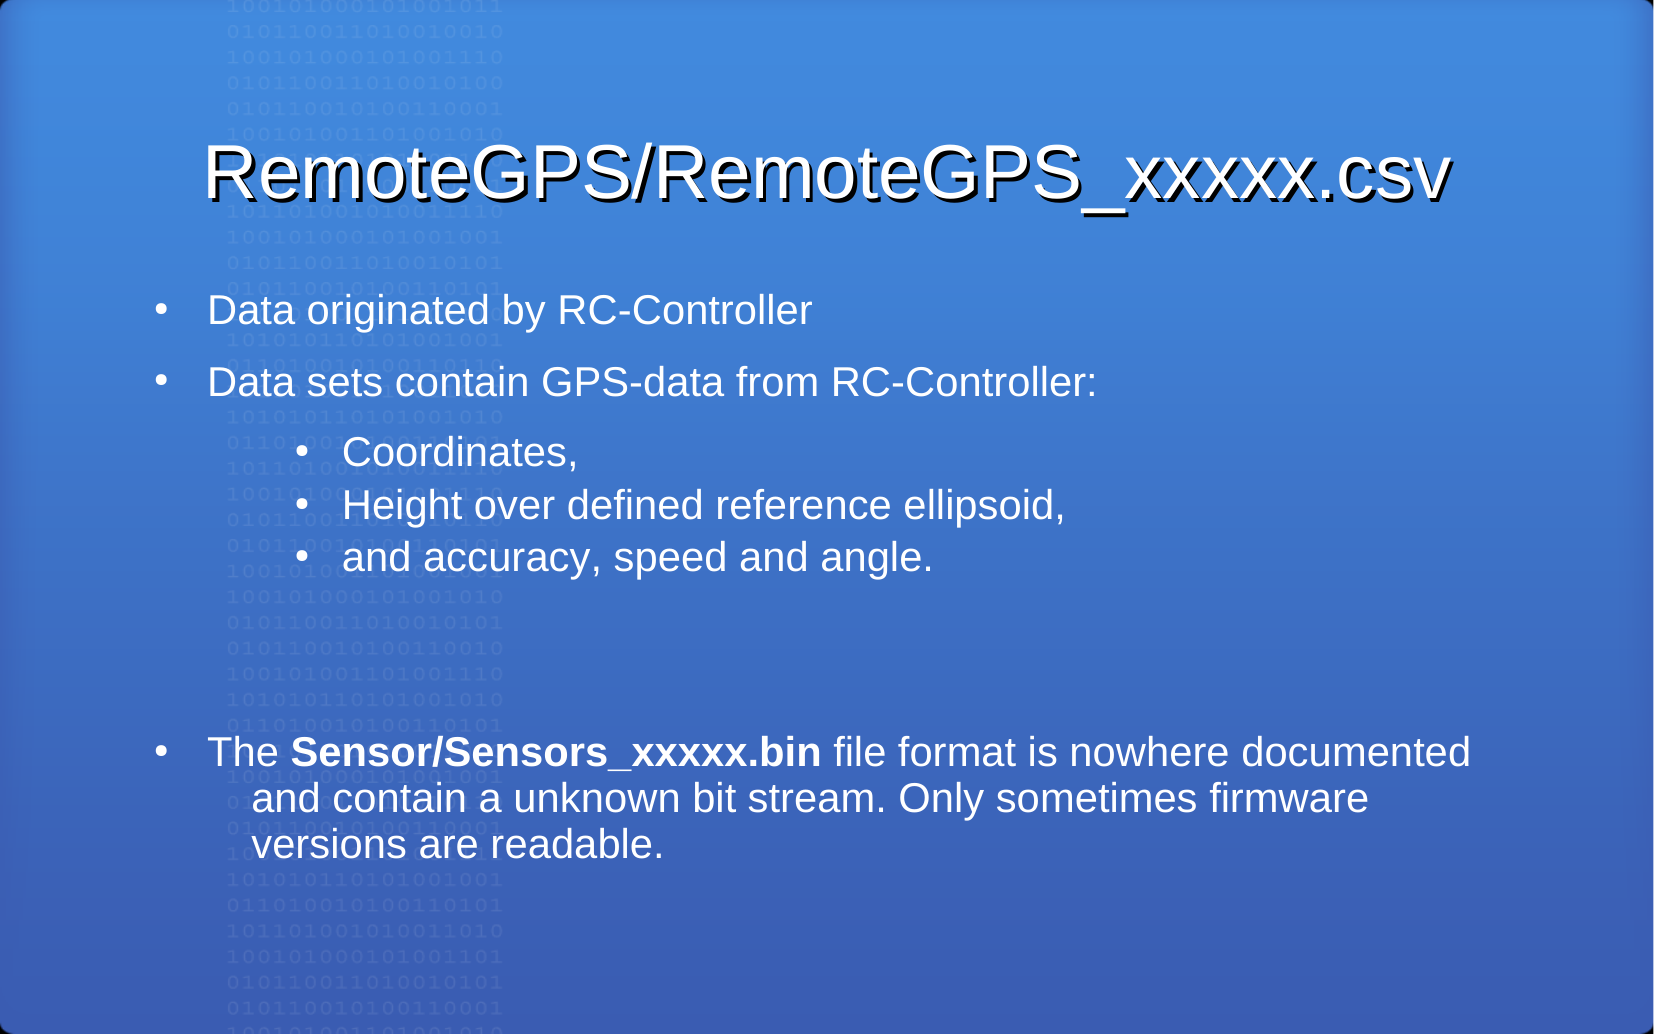

# RemoteGPS/RemoteGPS_xxxxx.csv
Data originated by RC-Controller
Data sets contain GPS-data from RC-Controller:
Coordinates,
Height over defined reference ellipsoid,
and accuracy, speed and angle.
The Sensor/Sensors_xxxxx.bin file format is nowhere documented and contain a unknown bit stream. Only sometimes firmware versions are readable.